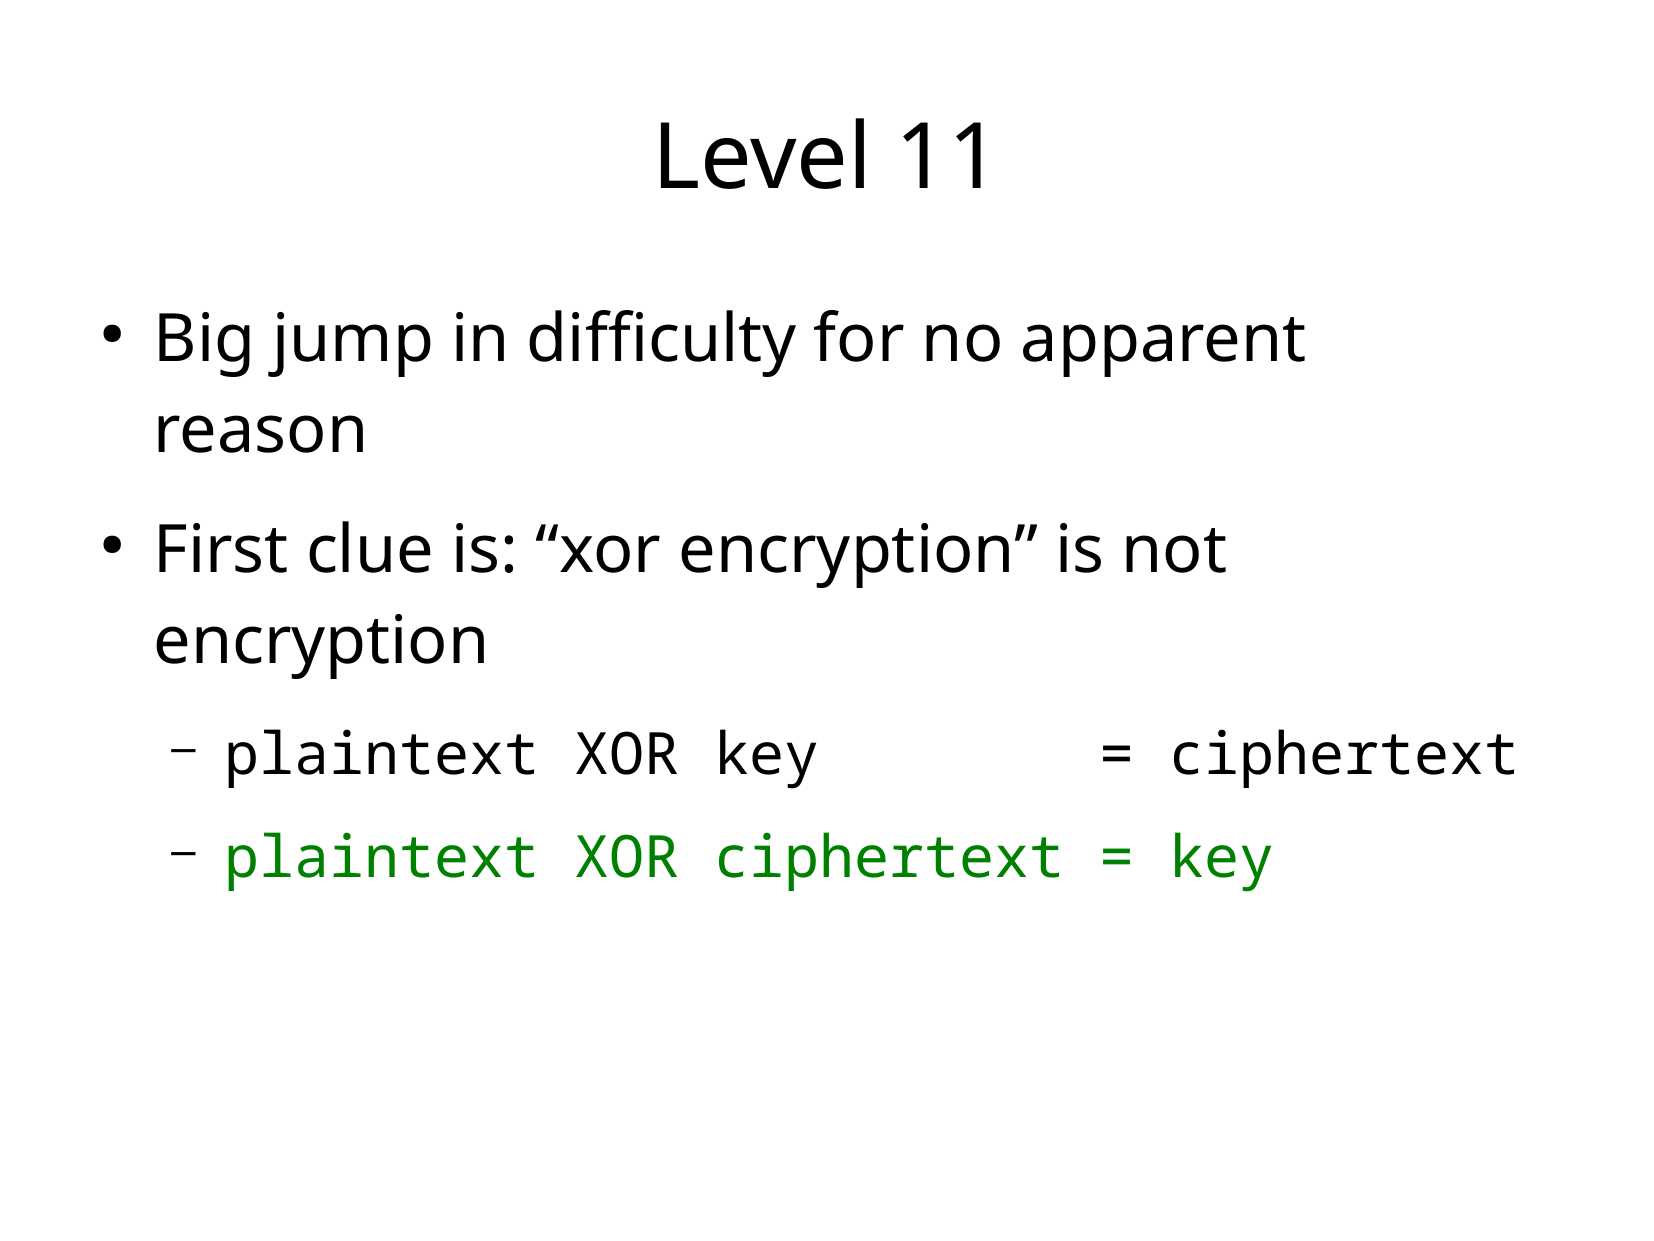

# Level 11
Big jump in difficulty for no apparent reason
First clue is: “xor encryption” is not encryption
plaintext XOR key = ciphertext
plaintext XOR ciphertext = key